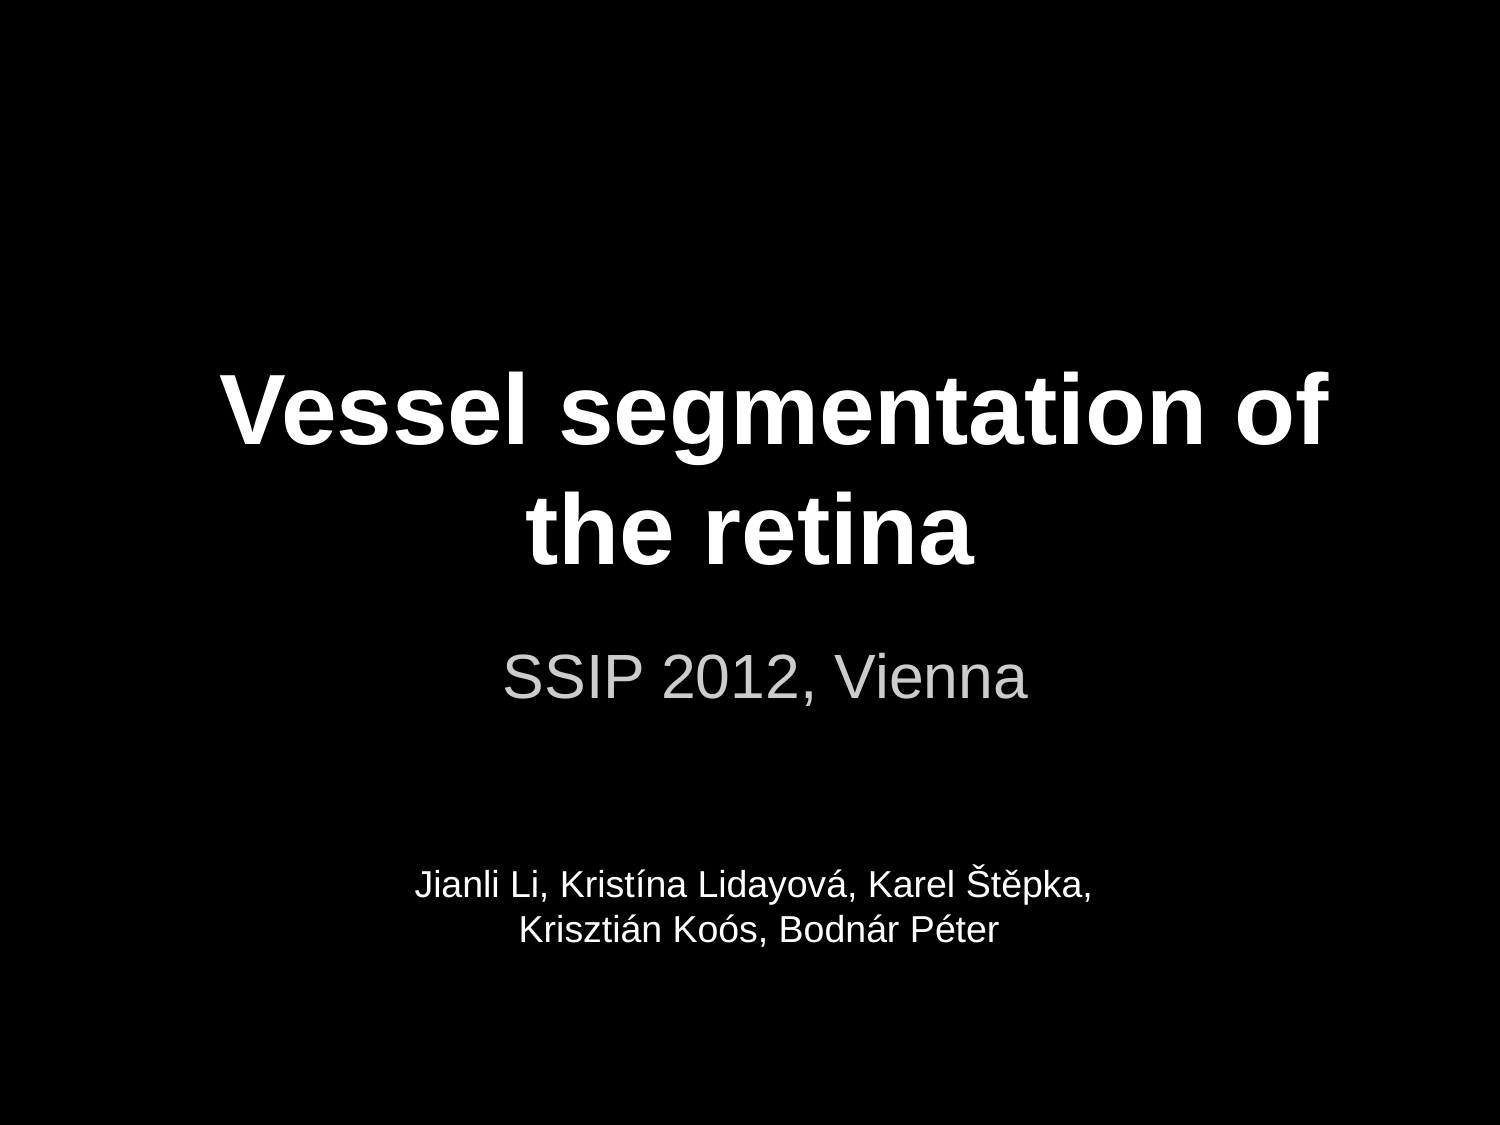

# Vessel segmentation of the retina
SSIP 2012, Vienna
Jianli Li, Kristína Lidayová, Karel Štěpka,
Krisztián Koós, Bodnár Péter